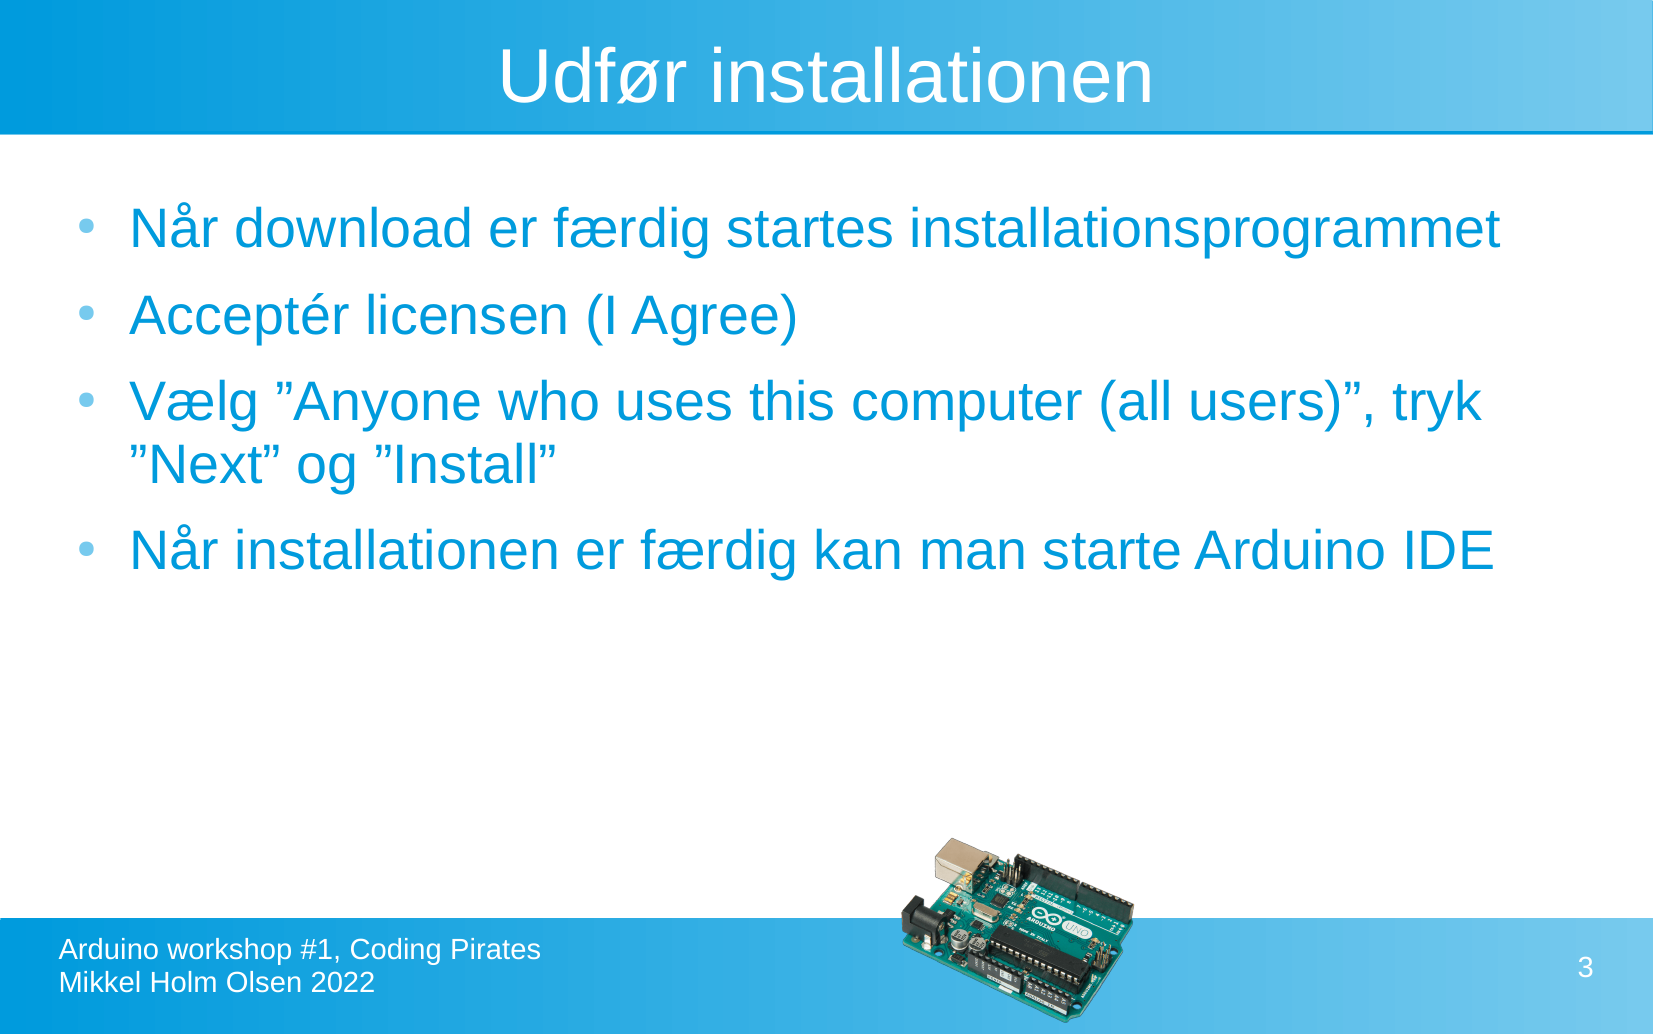

# Udfør installationen
Når download er færdig startes installationsprogrammet
Acceptér licensen (I Agree)
Vælg ”Anyone who uses this computer (all users)”, tryk ”Next” og ”Install”
Når installationen er færdig kan man starte Arduino IDE
3